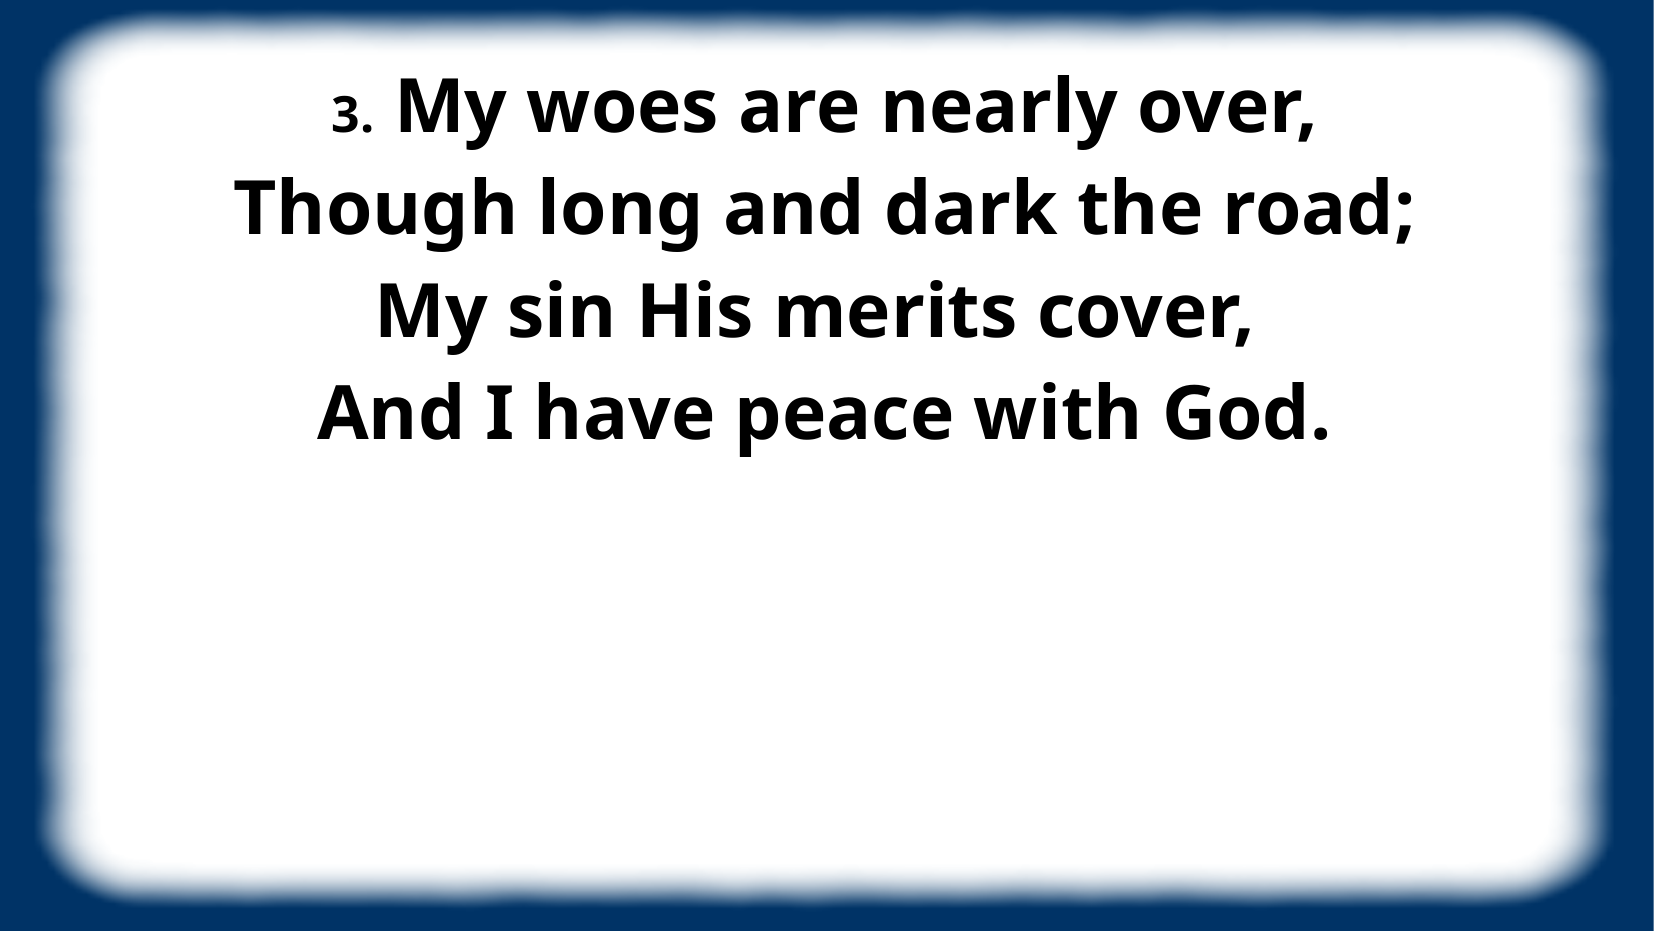

3. My woes are nearly over,
Though long and dark the road;
My sin His merits cover,
And I have peace with God.